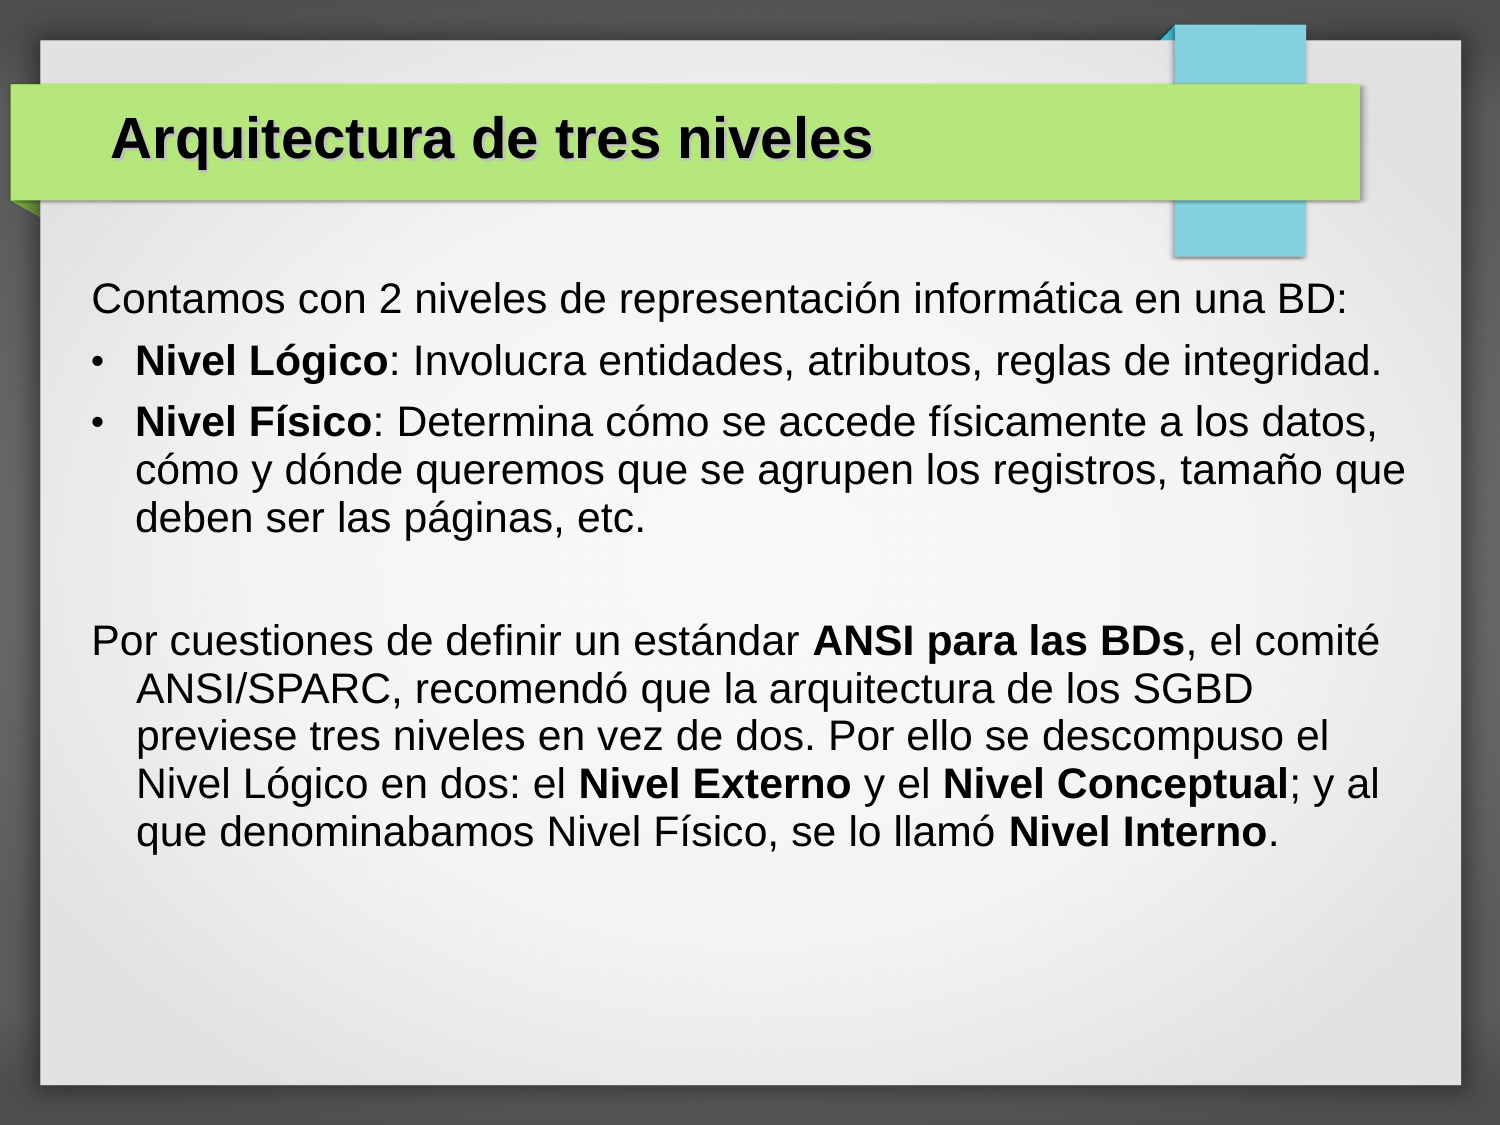

Arquitectura de tres niveles
# Contamos con 2 niveles de representación informática en una BD:
Nivel Lógico: Involucra entidades, atributos, reglas de integridad.
Nivel Físico: Determina cómo se accede físicamente a los datos, cómo y dónde queremos que se agrupen los registros, tamaño que deben ser las páginas, etc.
Por cuestiones de definir un estándar ANSI para las BDs, el comité ANSI/SPARC, recomendó que la arquitectura de los SGBD previese tres niveles en vez de dos. Por ello se descompuso el Nivel Lógico en dos: el Nivel Externo y el Nivel Conceptual; y al que denominabamos Nivel Físico, se lo llamó Nivel Interno.